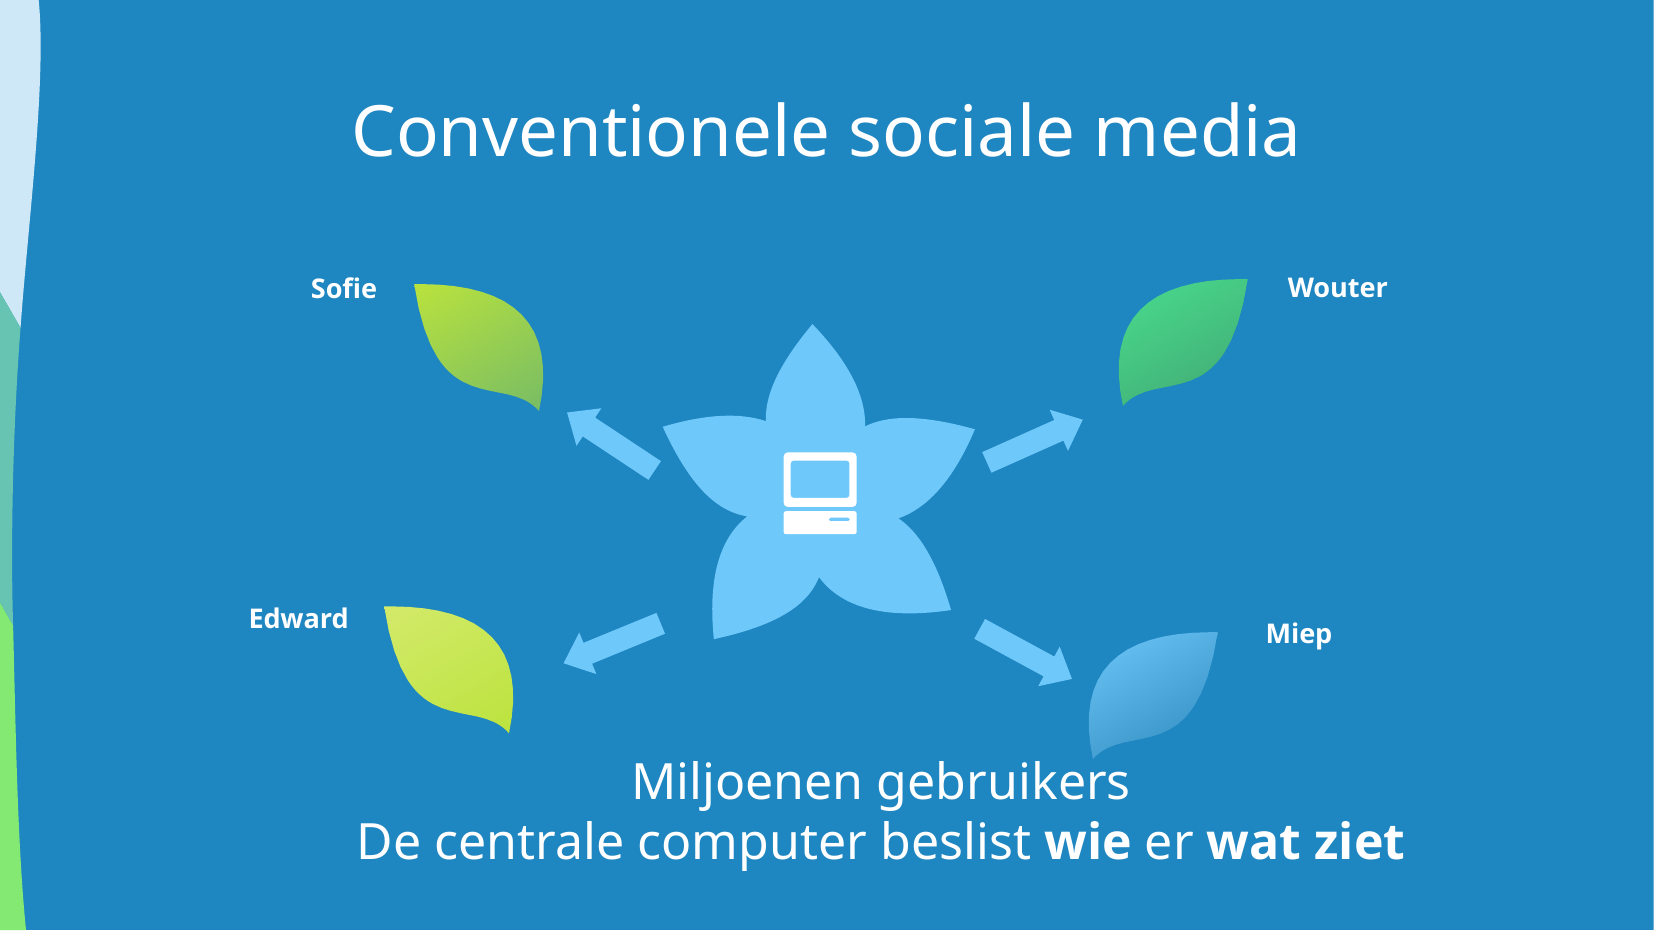

Conventionele sociale media
Wouter
Sofie
Edward
Miep
Miljoenen gebruikers
De centrale computer beslist wie er wat ziet